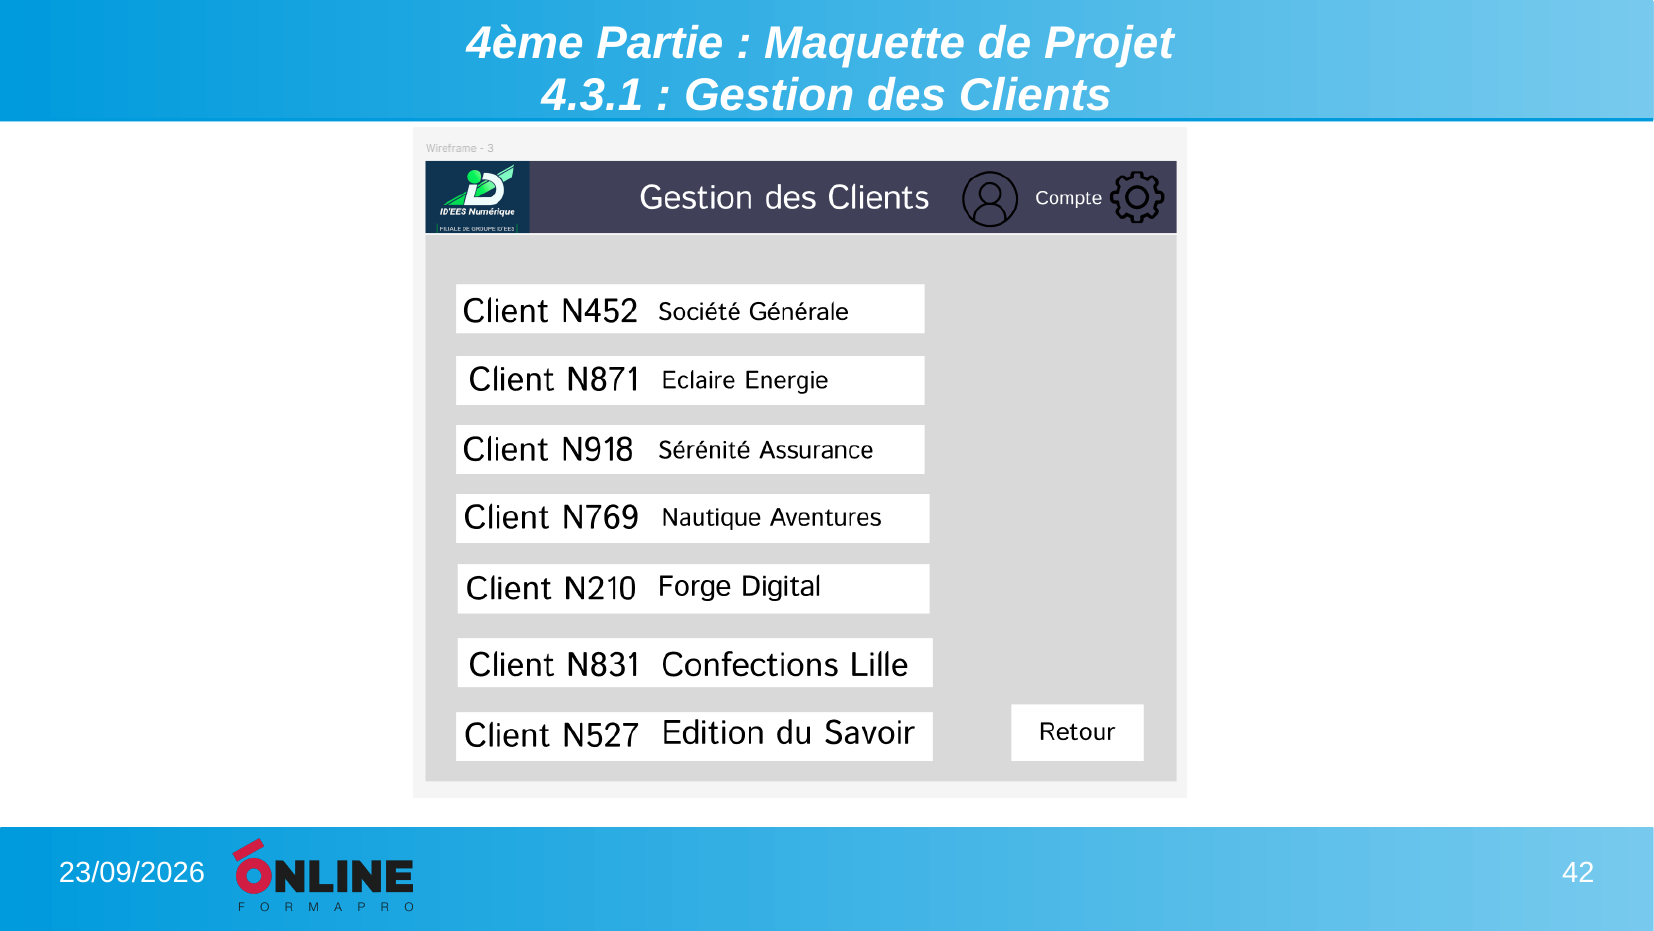

# 4ème Partie : Maquette de Projet 4.3.1 : Gestion des Clients
42